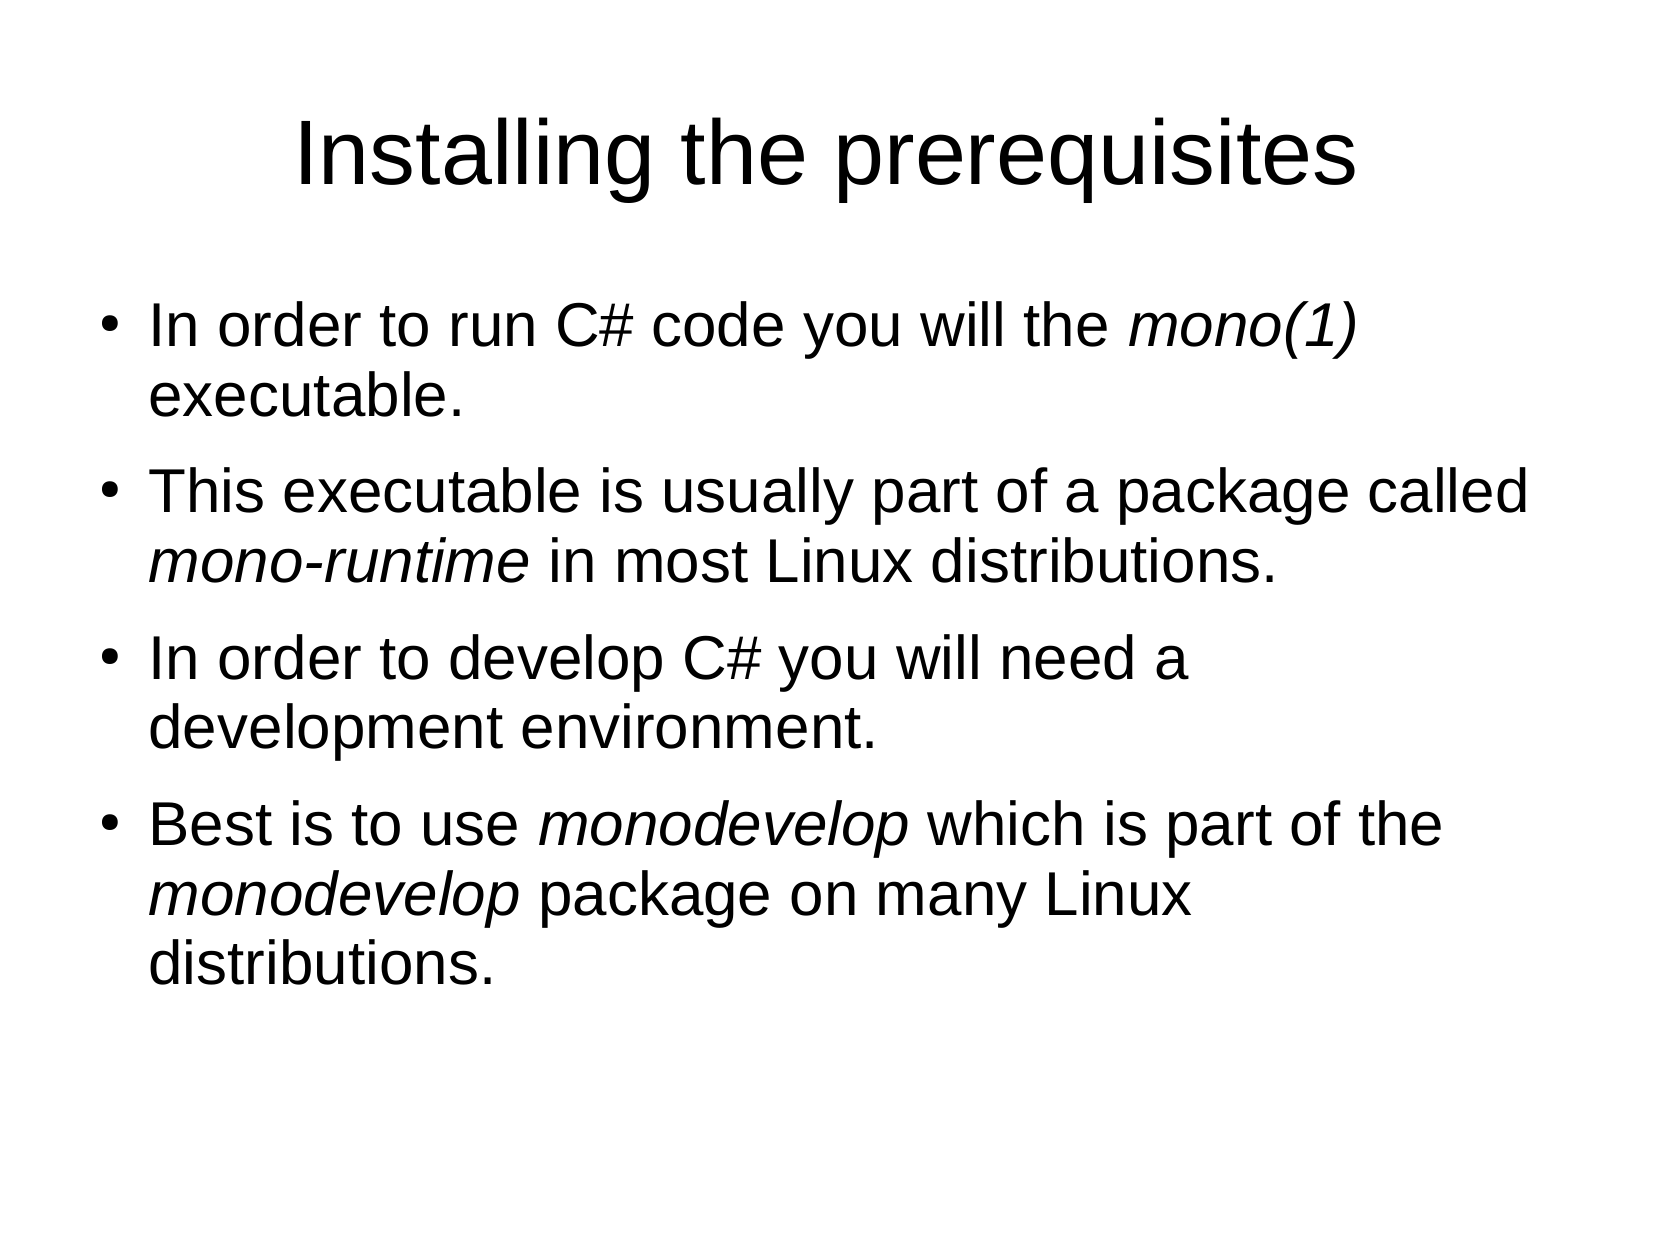

# Installing the prerequisites
In order to run C# code you will the mono(1) executable.
This executable is usually part of a package called mono-runtime in most Linux distributions.
In order to develop C# you will need a development environment.
Best is to use monodevelop which is part of the monodevelop package on many Linux distributions.